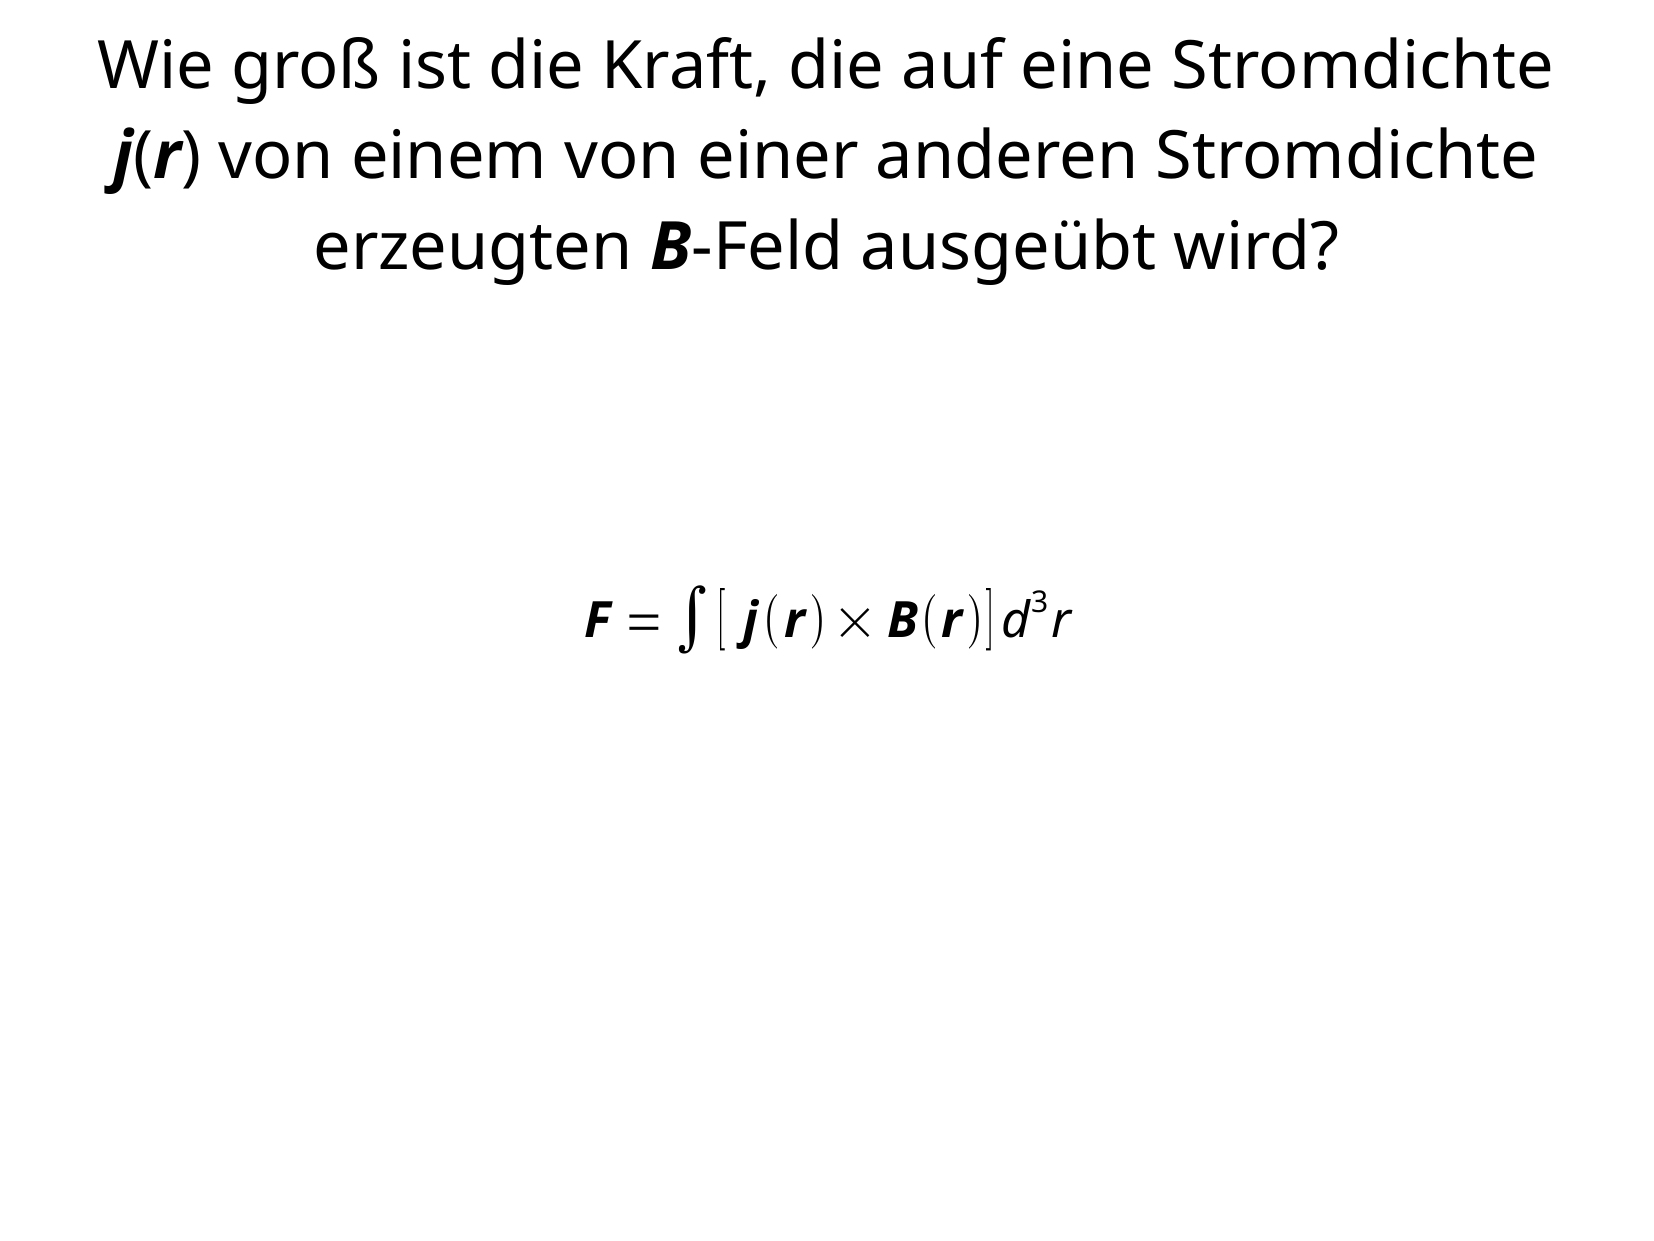

# Wie groß ist die Kraft, die auf eine Stromdichte j(r) von einem von einer anderen Stromdichte erzeugten B-Feld ausgeübt wird?